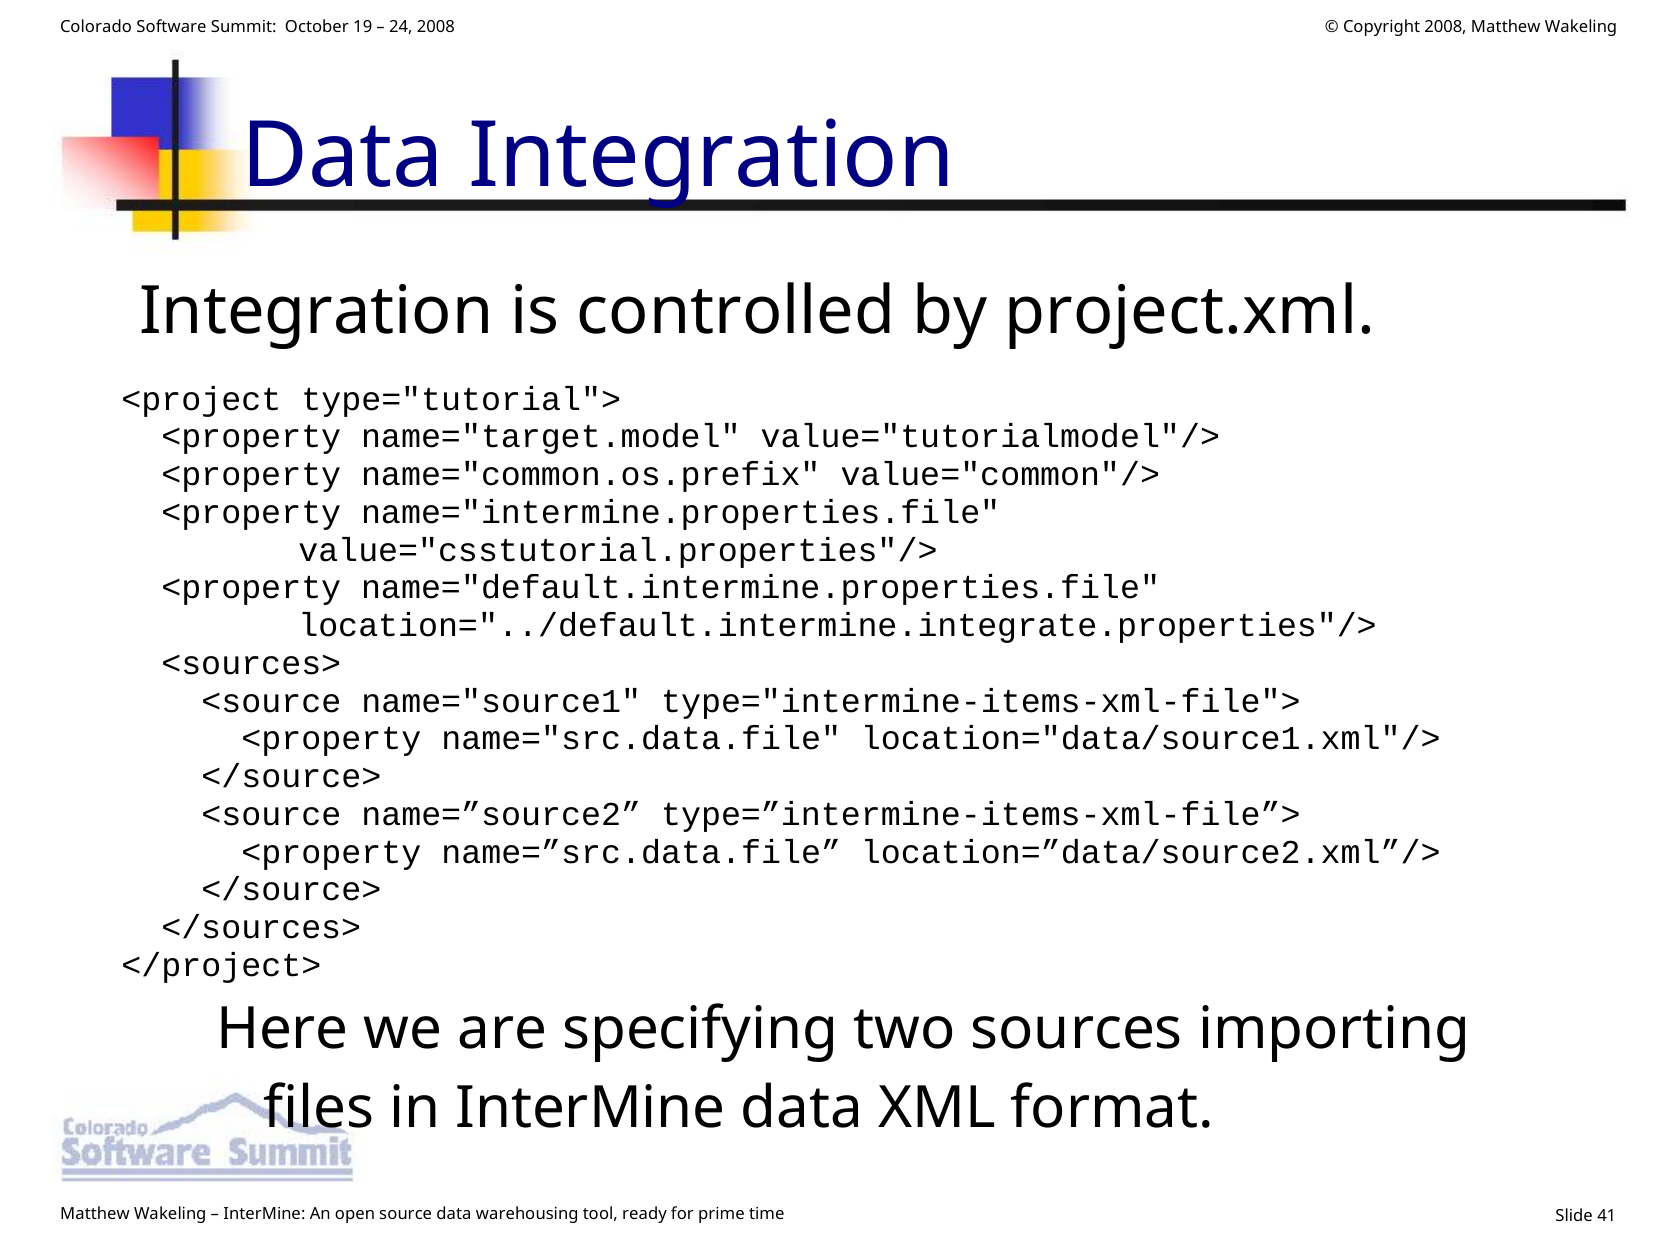

# Data Integration
Integration is controlled by project.xml.
<project type="tutorial">
 <property name="target.model" value="tutorialmodel"/>
 <property name="common.os.prefix" value="common"/>
 <property name="intermine.properties.file" value="csstutorial.properties"/>
 <property name="default.intermine.properties.file"
location="../default.intermine.integrate.properties"/>
 <sources>
 <source name="source1" type="intermine-items-xml-file">
 <property name="src.data.file" location="data/source1.xml"/>
 </source>
 <source name=”source2” type=”intermine-items-xml-file”>
 <property name=”src.data.file” location=”data/source2.xml”/>
 </source>
 </sources>
</project>
Here we are specifying two sources importing files in InterMine data XML format.